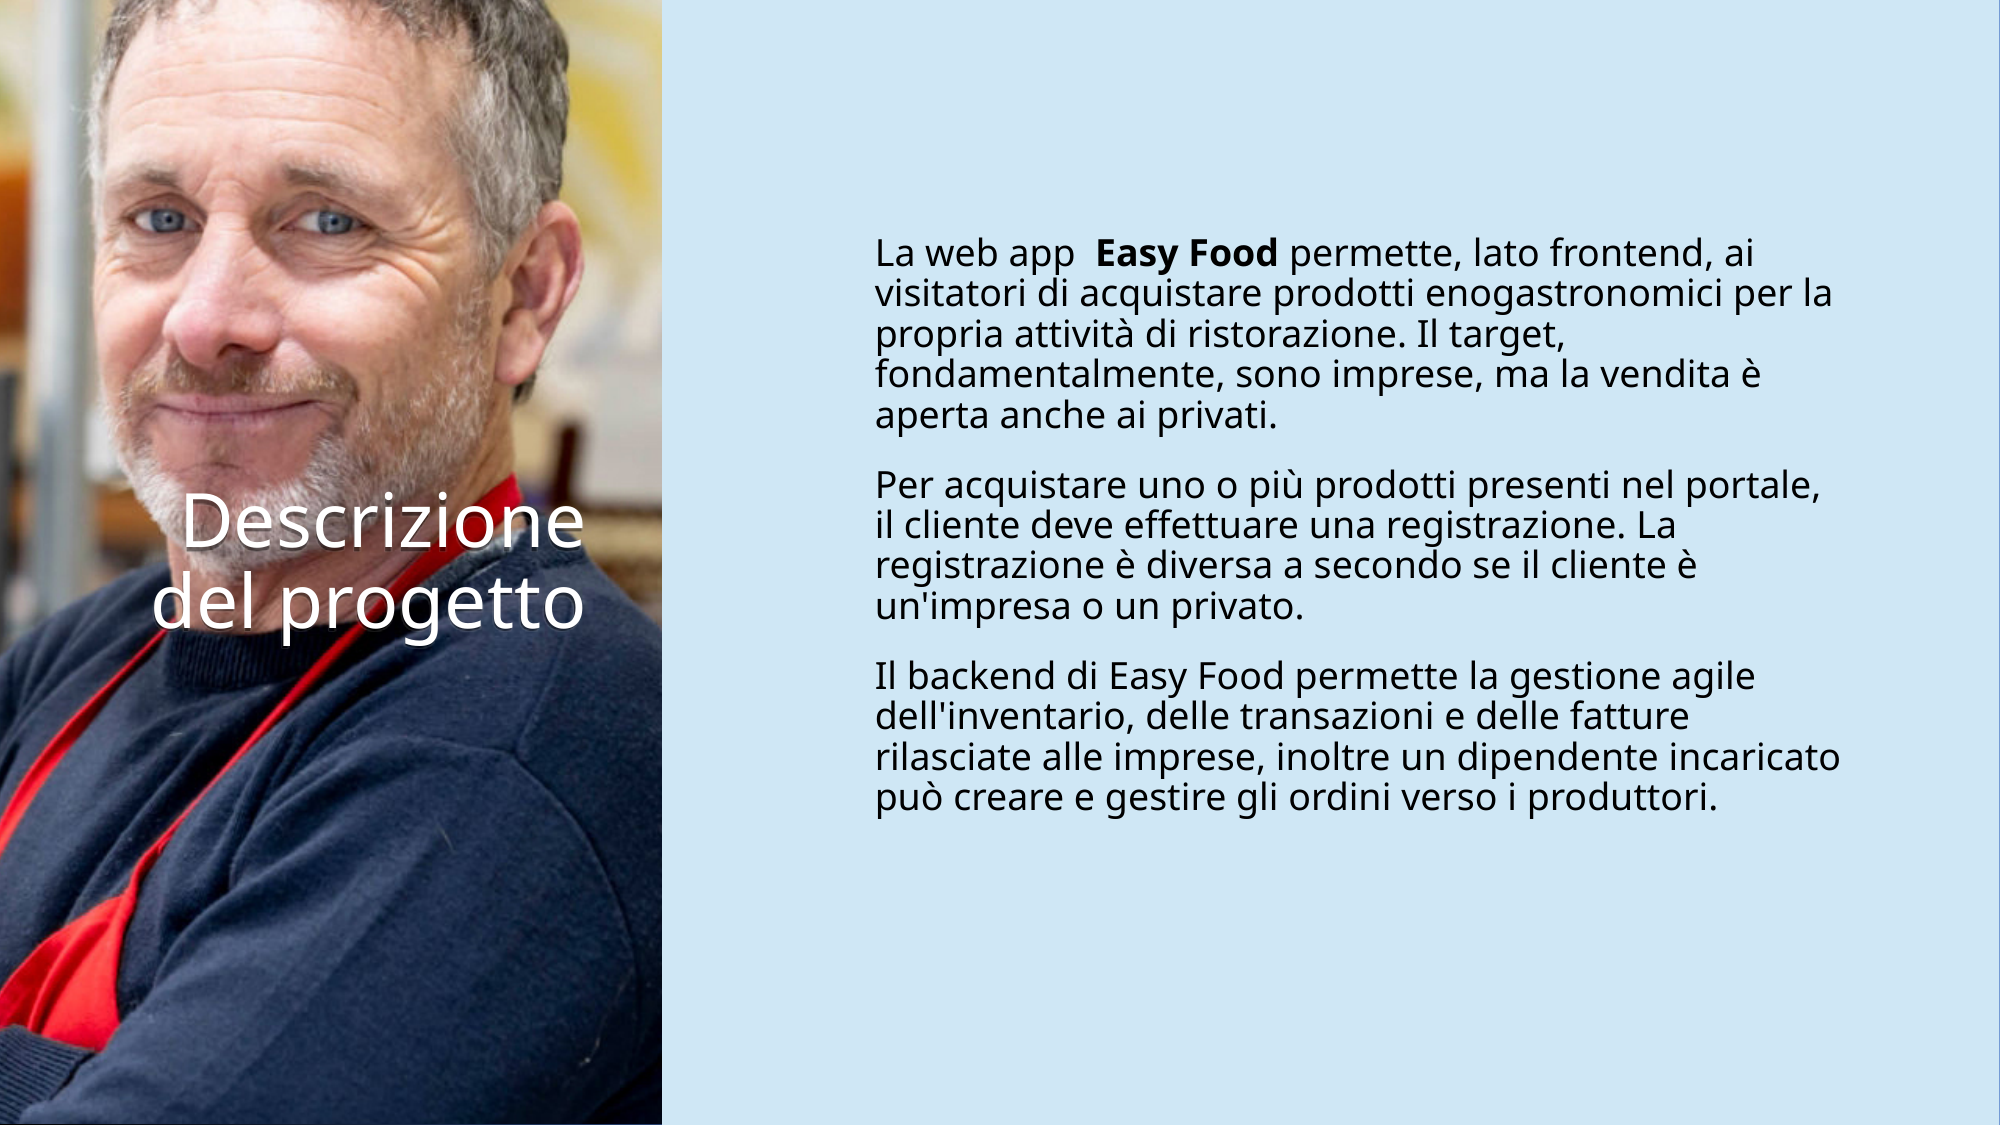

# Descrizione del progetto
La web app Easy Food permette, lato frontend, ai visitatori di acquistare prodotti enogastronomici per la propria attività di ristorazione. Il target, fondamentalmente, sono imprese, ma la vendita è aperta anche ai privati.
Per acquistare uno o più prodotti presenti nel portale, il cliente deve effettuare una registrazione. La registrazione è diversa a secondo se il cliente è un'impresa o un privato.
Il backend di Easy Food permette la gestione agile dell'inventario, delle transazioni e delle fatture rilasciate alle imprese, inoltre un dipendente incaricato può creare e gestire gli ordini verso i produttori.